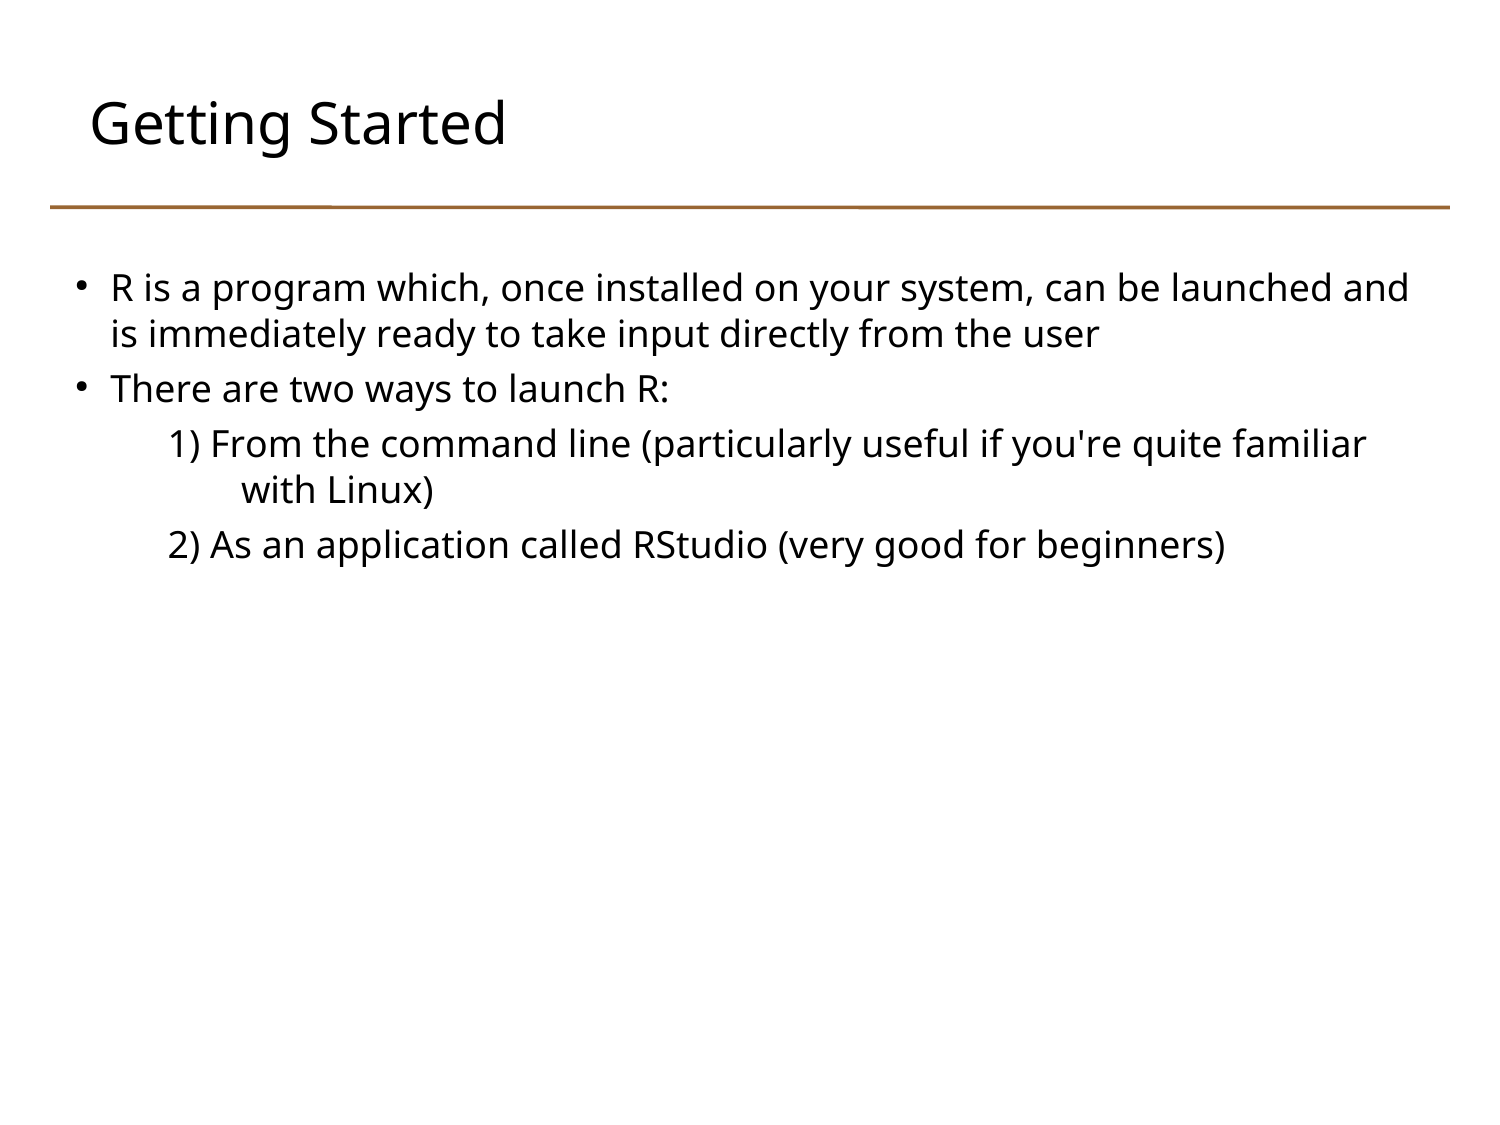

Getting Started
# R is a program which, once installed on your system, can be launched and is immediately ready to take input directly from the user
There are two ways to launch R:
 From the command line (particularly useful if you're quite familiar with Linux)
 As an application called RStudio (very good for beginners)